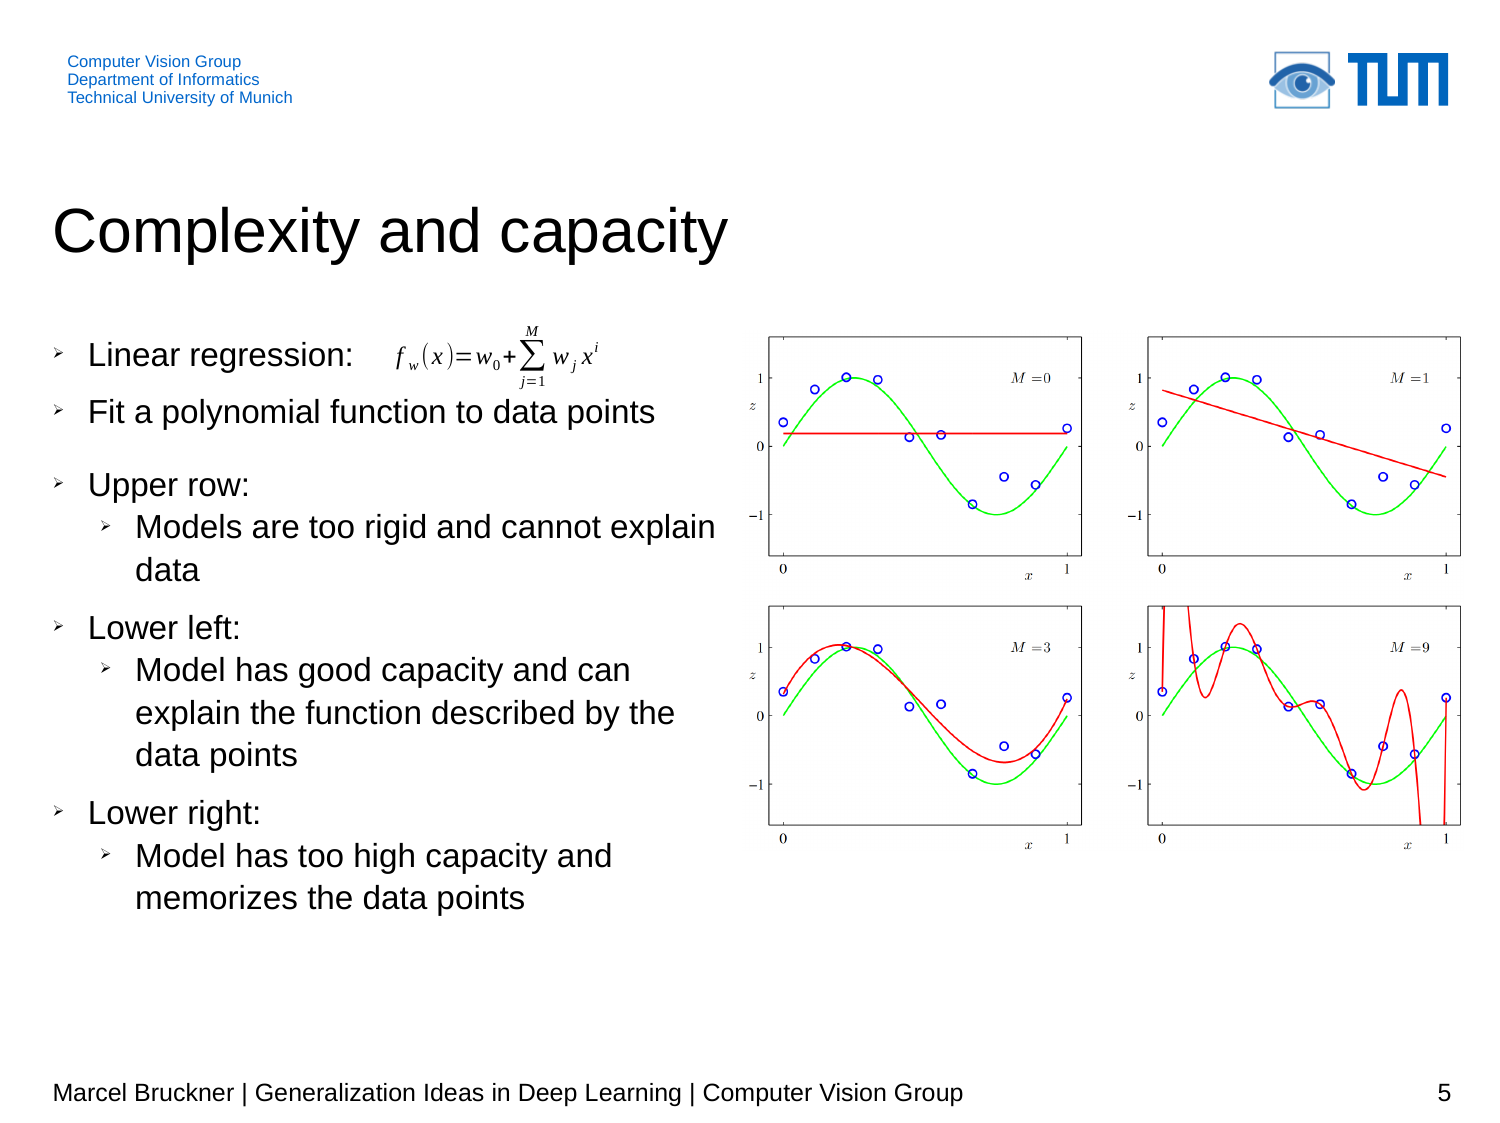

# Complexity and capacity
Linear regression:
Fit a polynomial function to data points
Upper row:
Models are too rigid and cannot explain data
Lower left:
Model has good capacity and can explain the function described by the data points
Lower right:
Model has too high capacity and memorizes the data points
Marcel Bruckner | Generalization Ideas in Deep Learning | Computer Vision Group
5